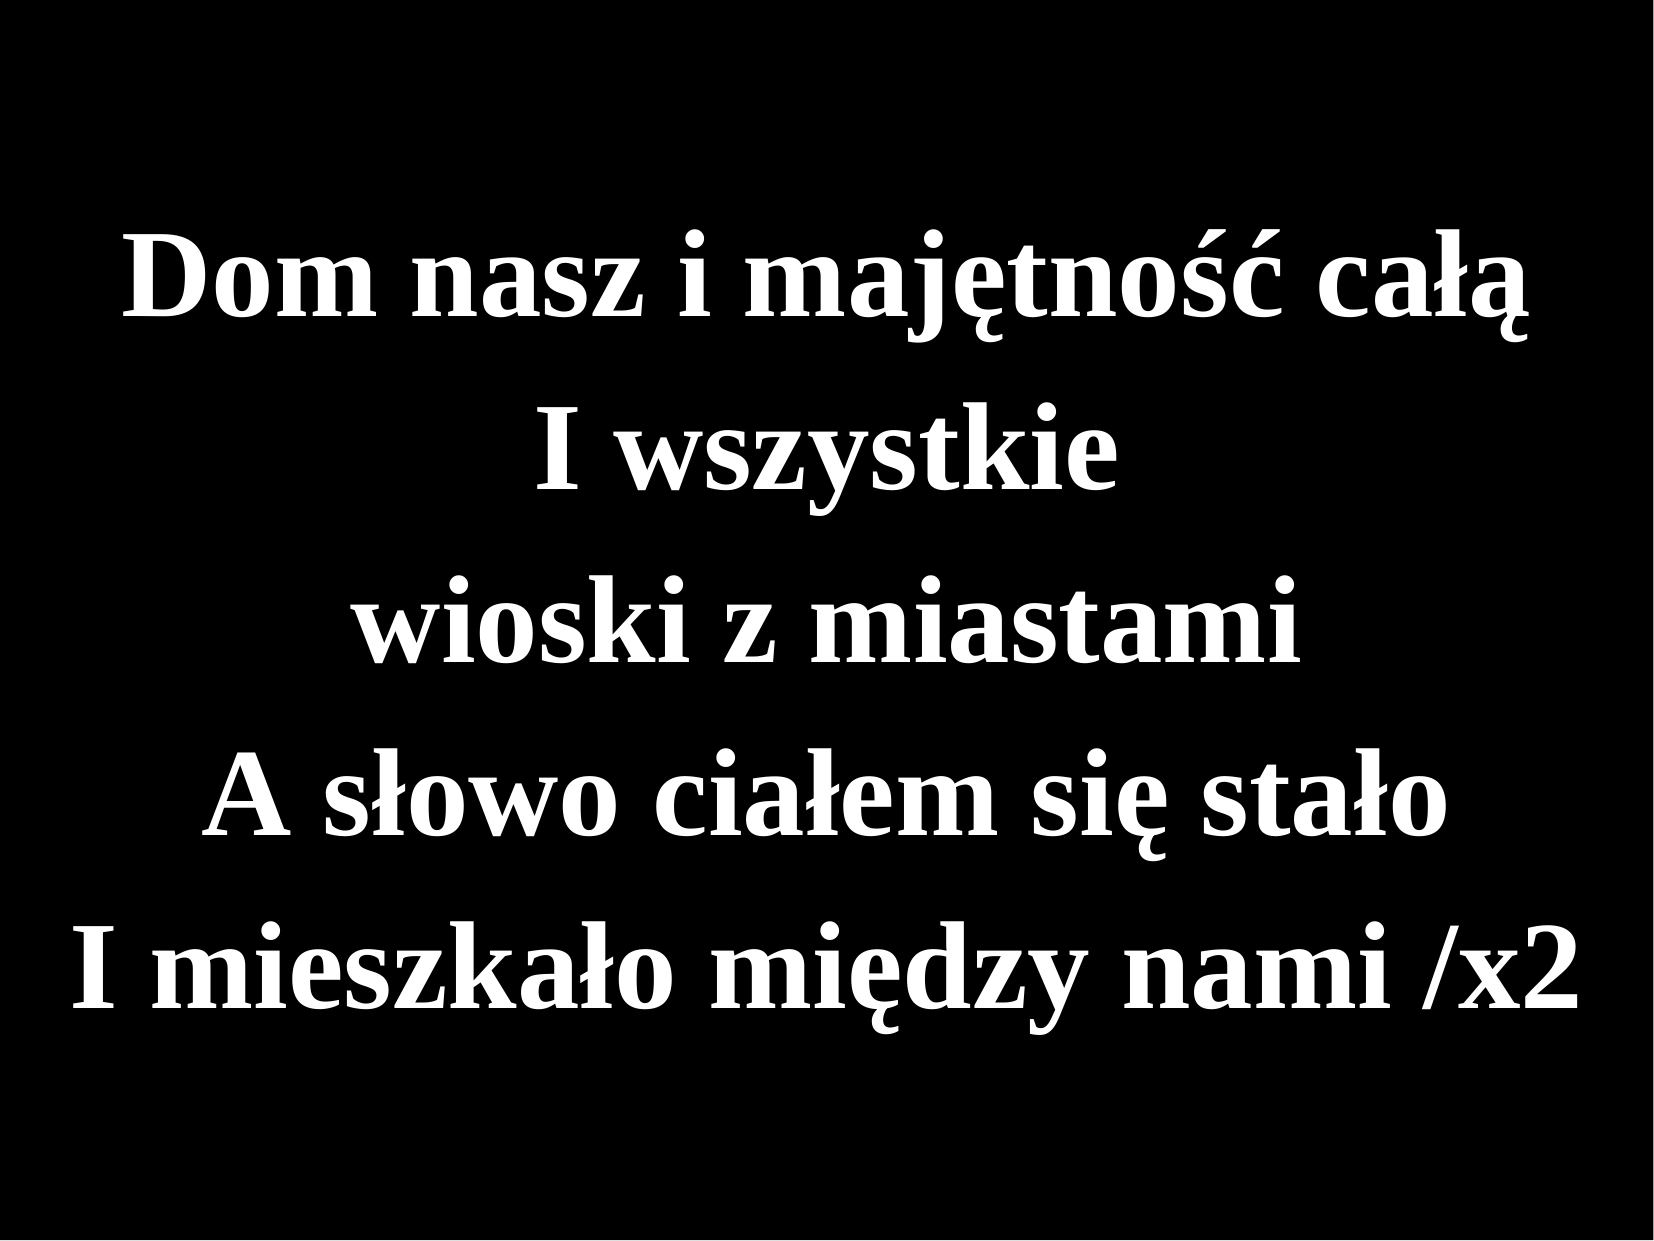

# Dom nasz i majętność całą ppp I wszystkie ppp wioski z miastami ppp A słowo ciałem się stało ppp I mieszkało między nami /x2